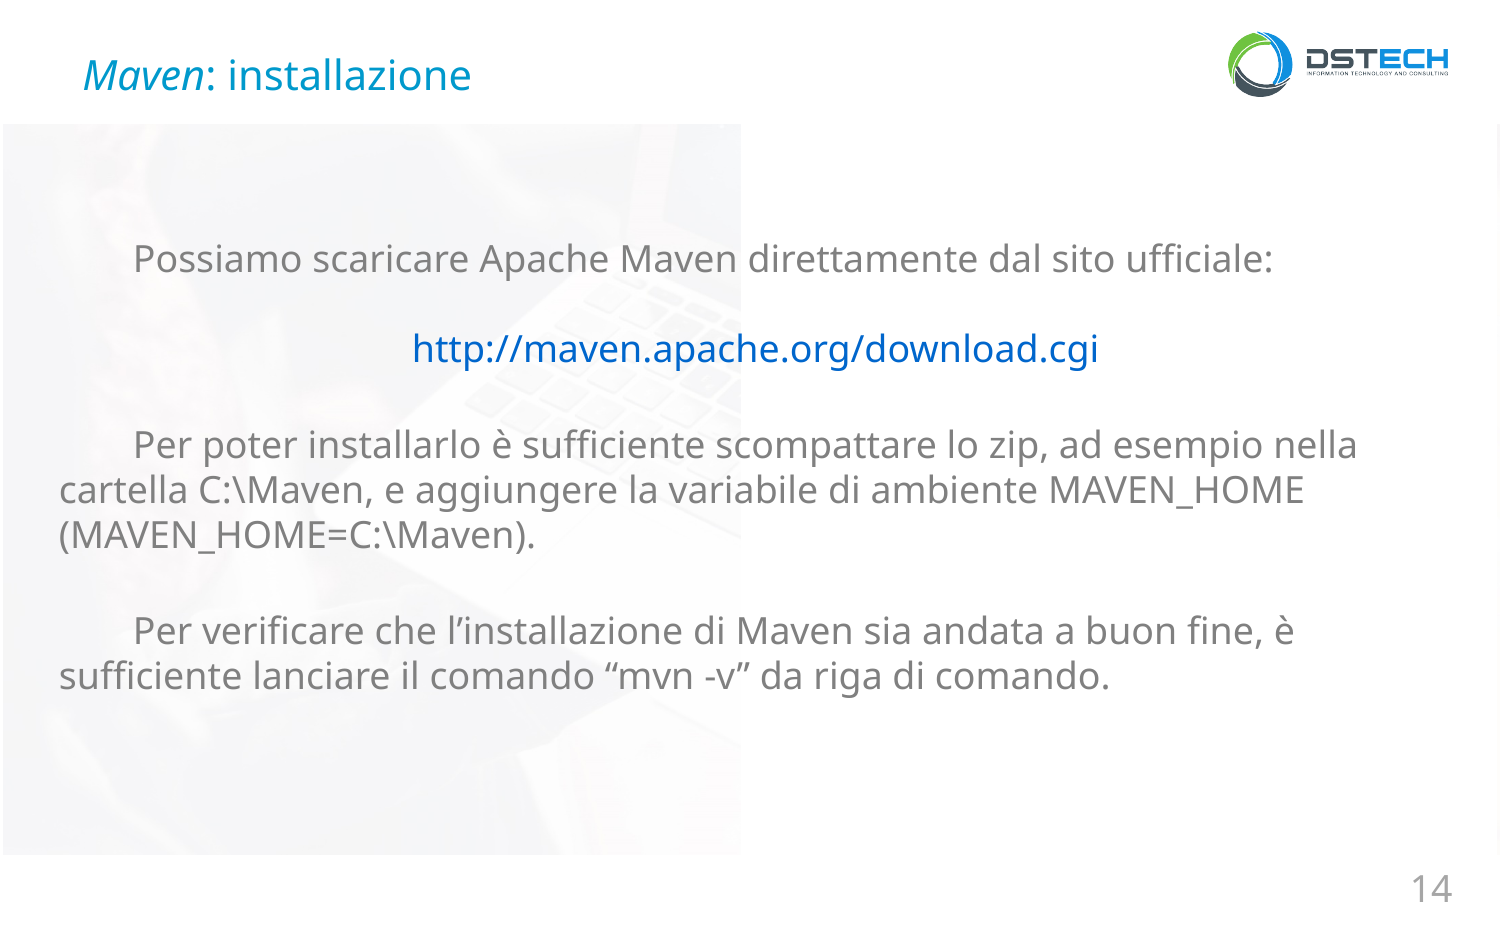

Maven: installazione
	Possiamo scaricare Apache Maven direttamente dal sito ufficiale:
http://maven.apache.org/download.cgi
	Per poter installarlo è sufficiente scompattare lo zip, ad esempio nella cartella C:\Maven, e aggiungere la variabile di ambiente MAVEN_HOME (MAVEN_HOME=C:\Maven).
	Per verificare che l’installazione di Maven sia andata a buon fine, è sufficiente lanciare il comando “mvn -v” da riga di comando.
14